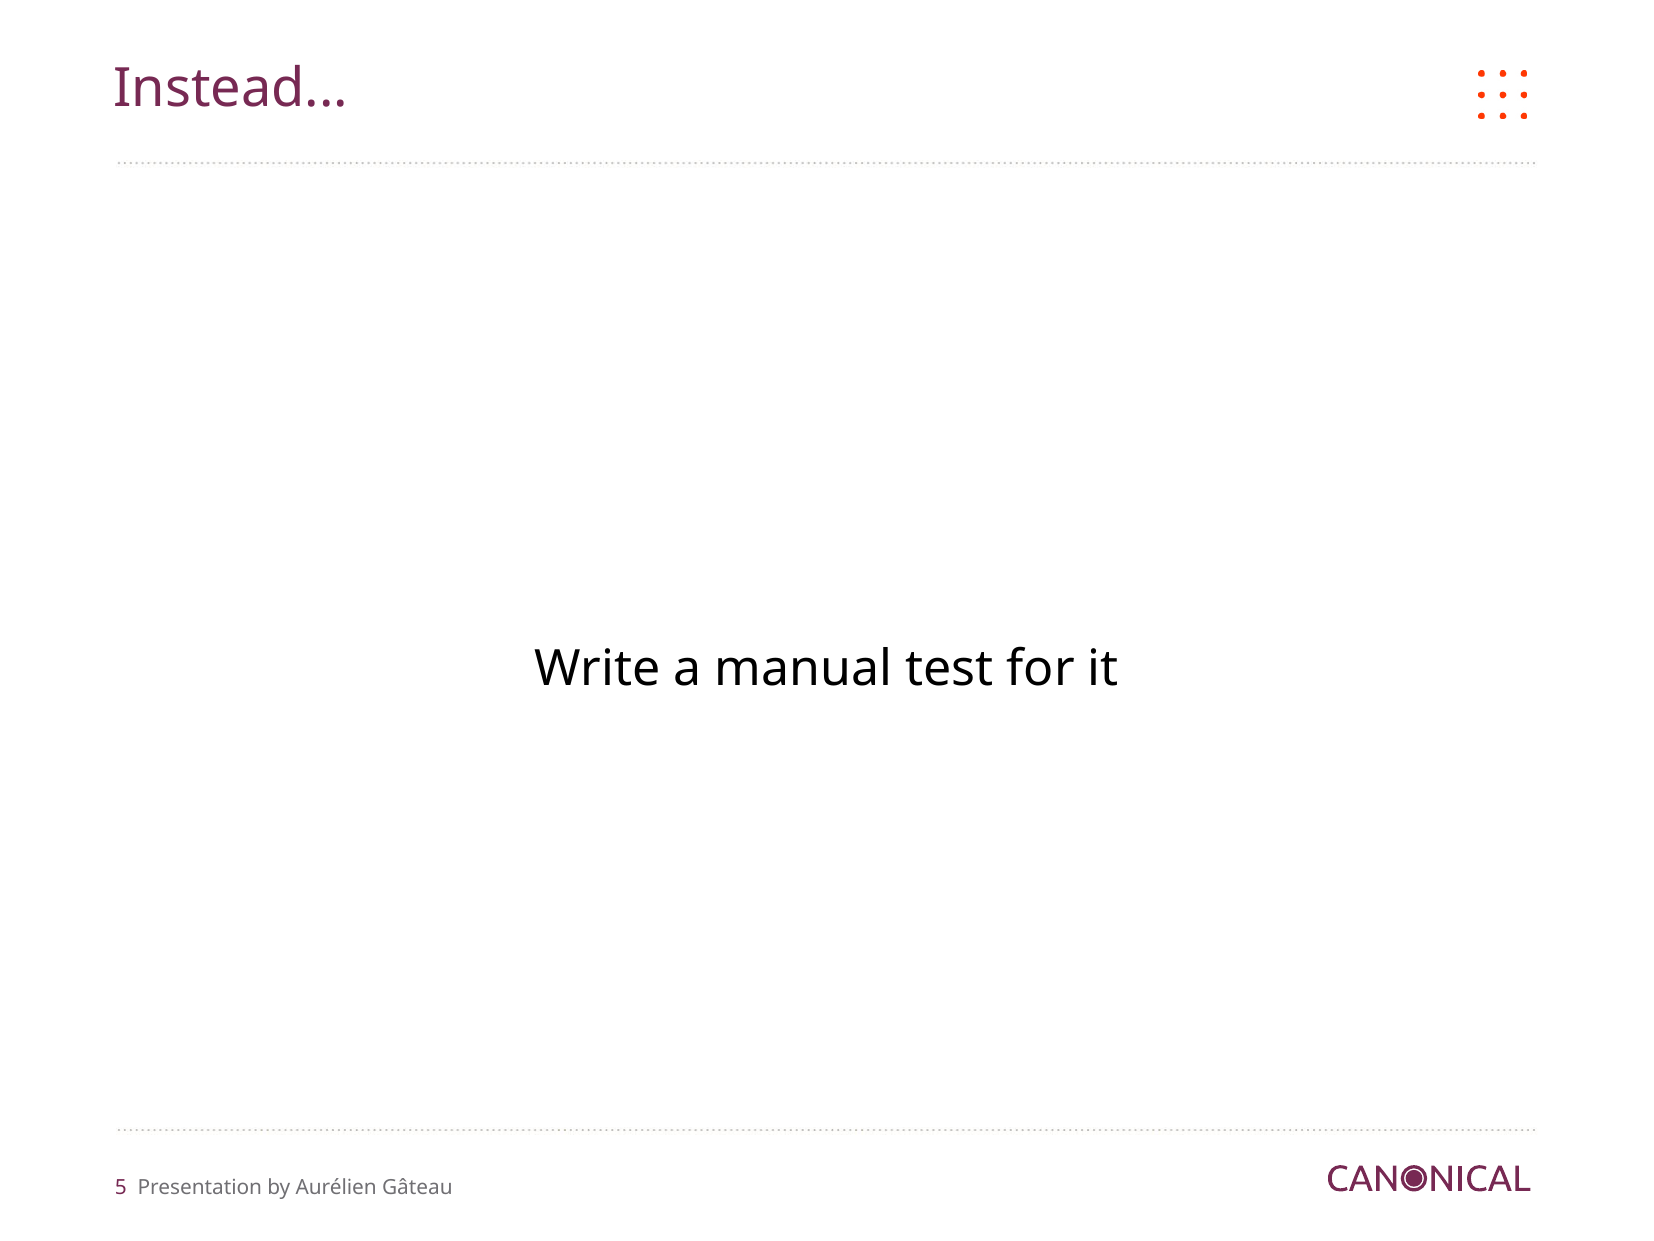

Instead...
# Write a manual test for it